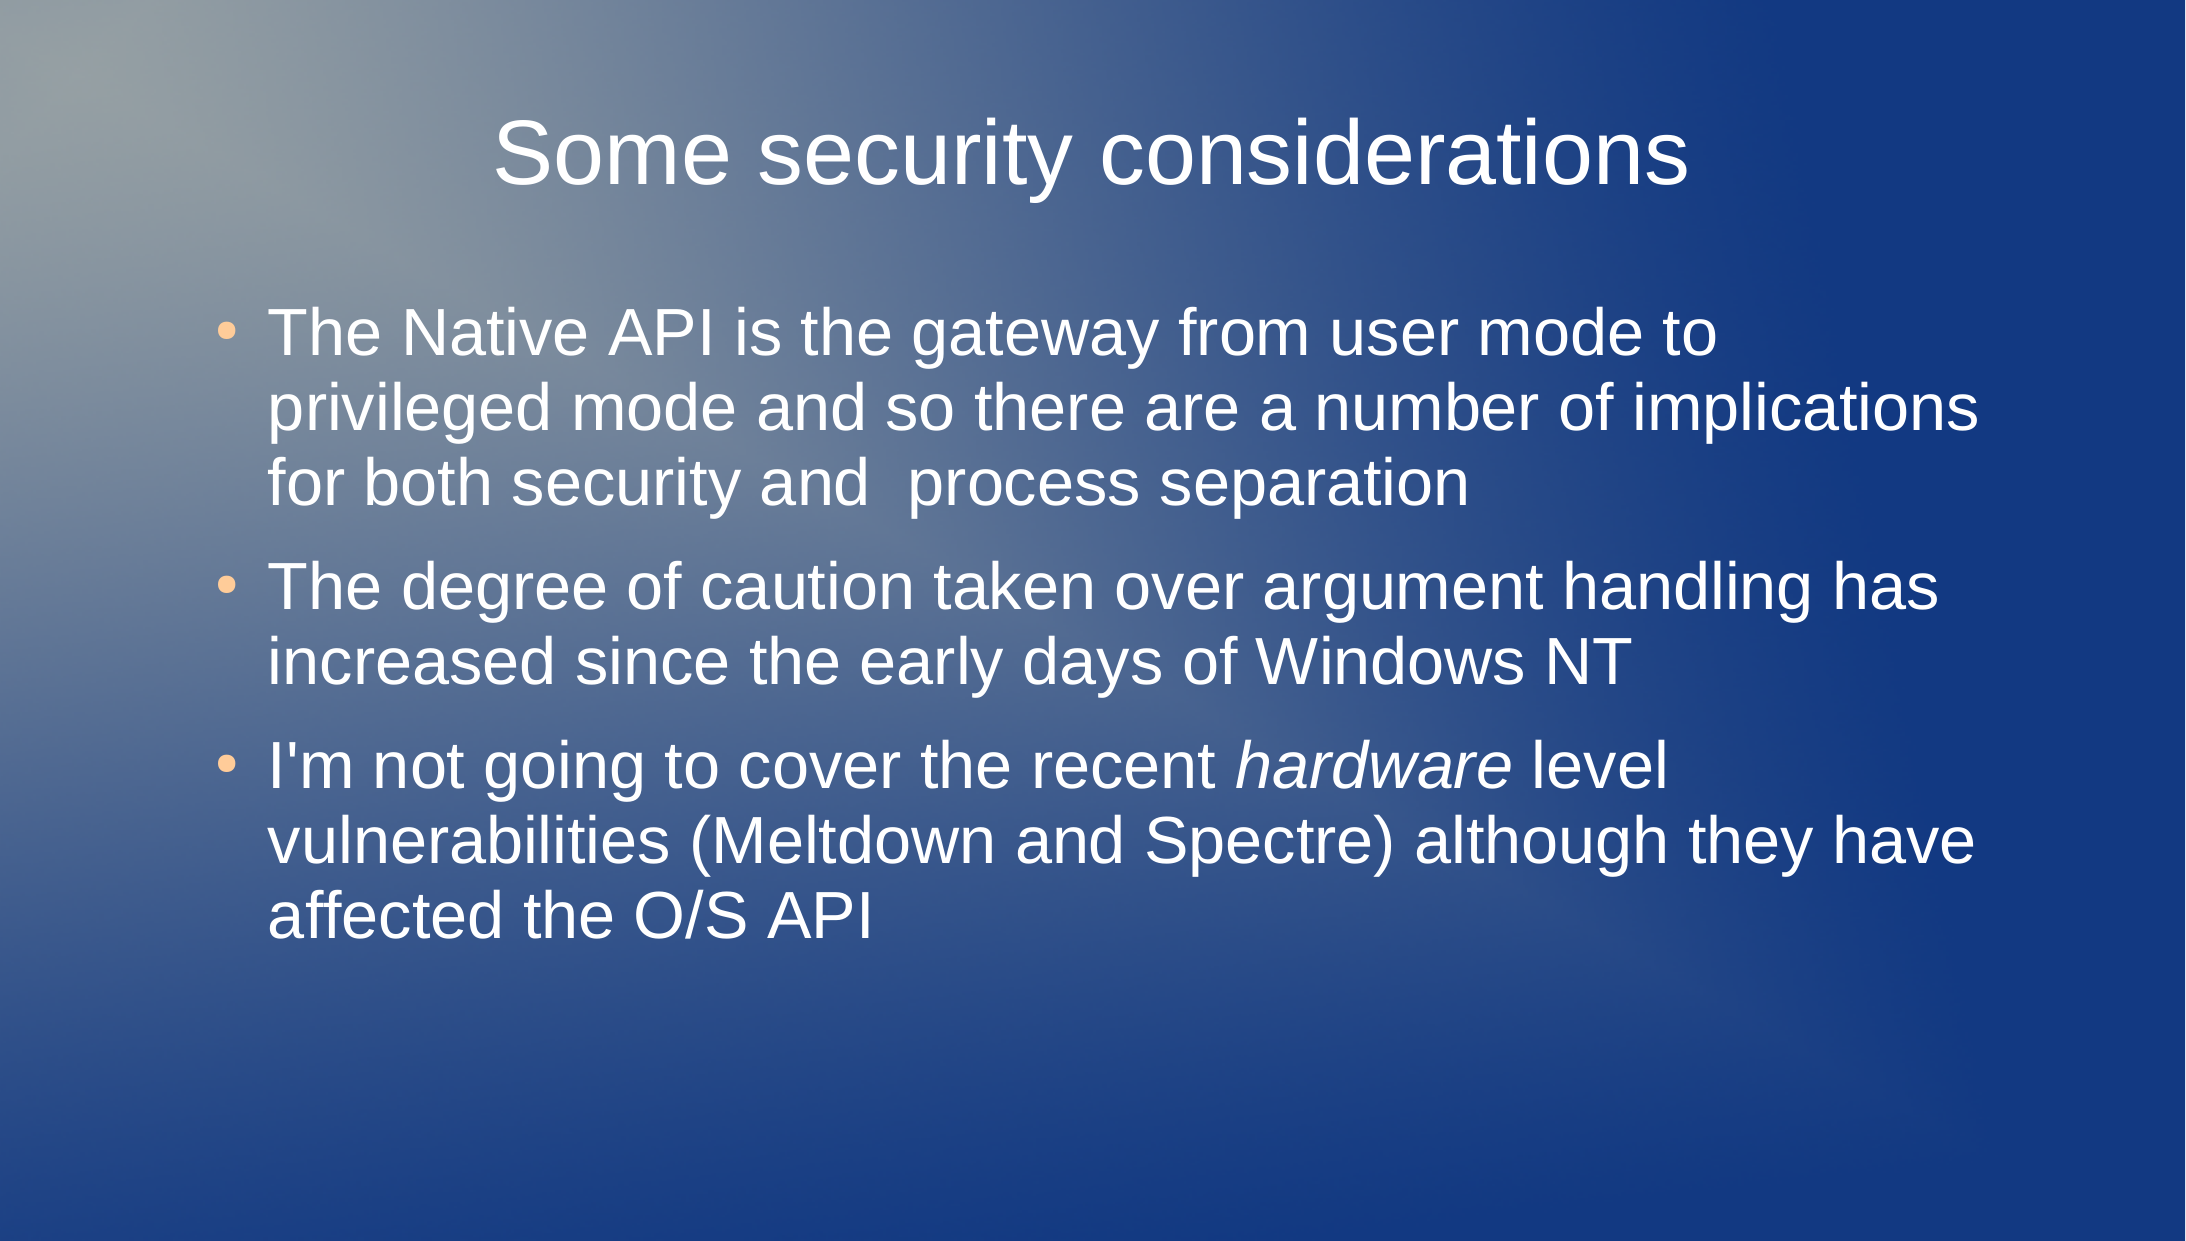

# Some security considerations
The Native API is the gateway from user mode to privileged mode and so there are a number of implications for both security and process separation
The degree of caution taken over argument handling has increased since the early days of Windows NT
I'm not going to cover the recent hardware level vulnerabilities (Meltdown and Spectre) although they have affected the O/S API